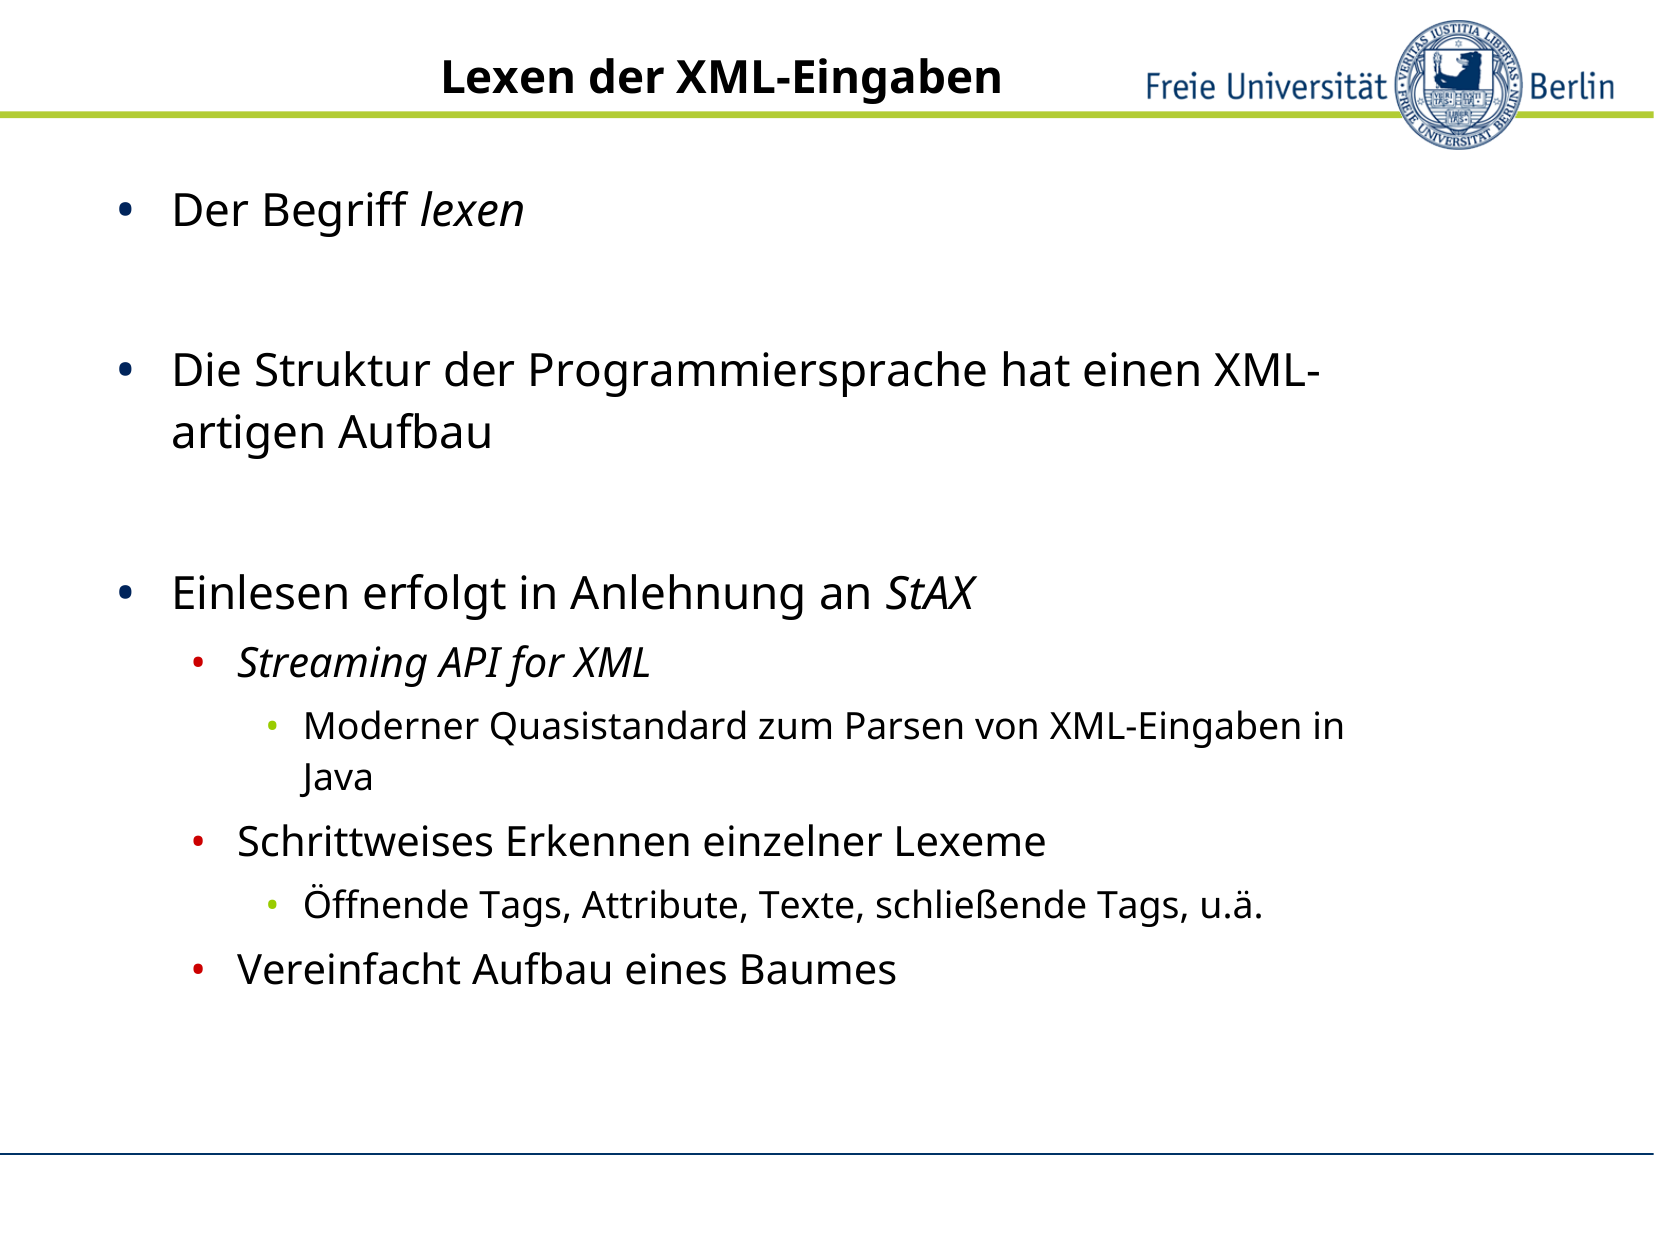

# Lexen der XML-Eingaben
Der Begriff lexen
Die Struktur der Programmiersprache hat einen XML-artigen Aufbau
Einlesen erfolgt in Anlehnung an StAX
Streaming API for XML
Moderner Quasistandard zum Parsen von XML-Eingaben in Java
Schrittweises Erkennen einzelner Lexeme
Öffnende Tags, Attribute, Texte, schließende Tags, u.ä.
Vereinfacht Aufbau eines Baumes